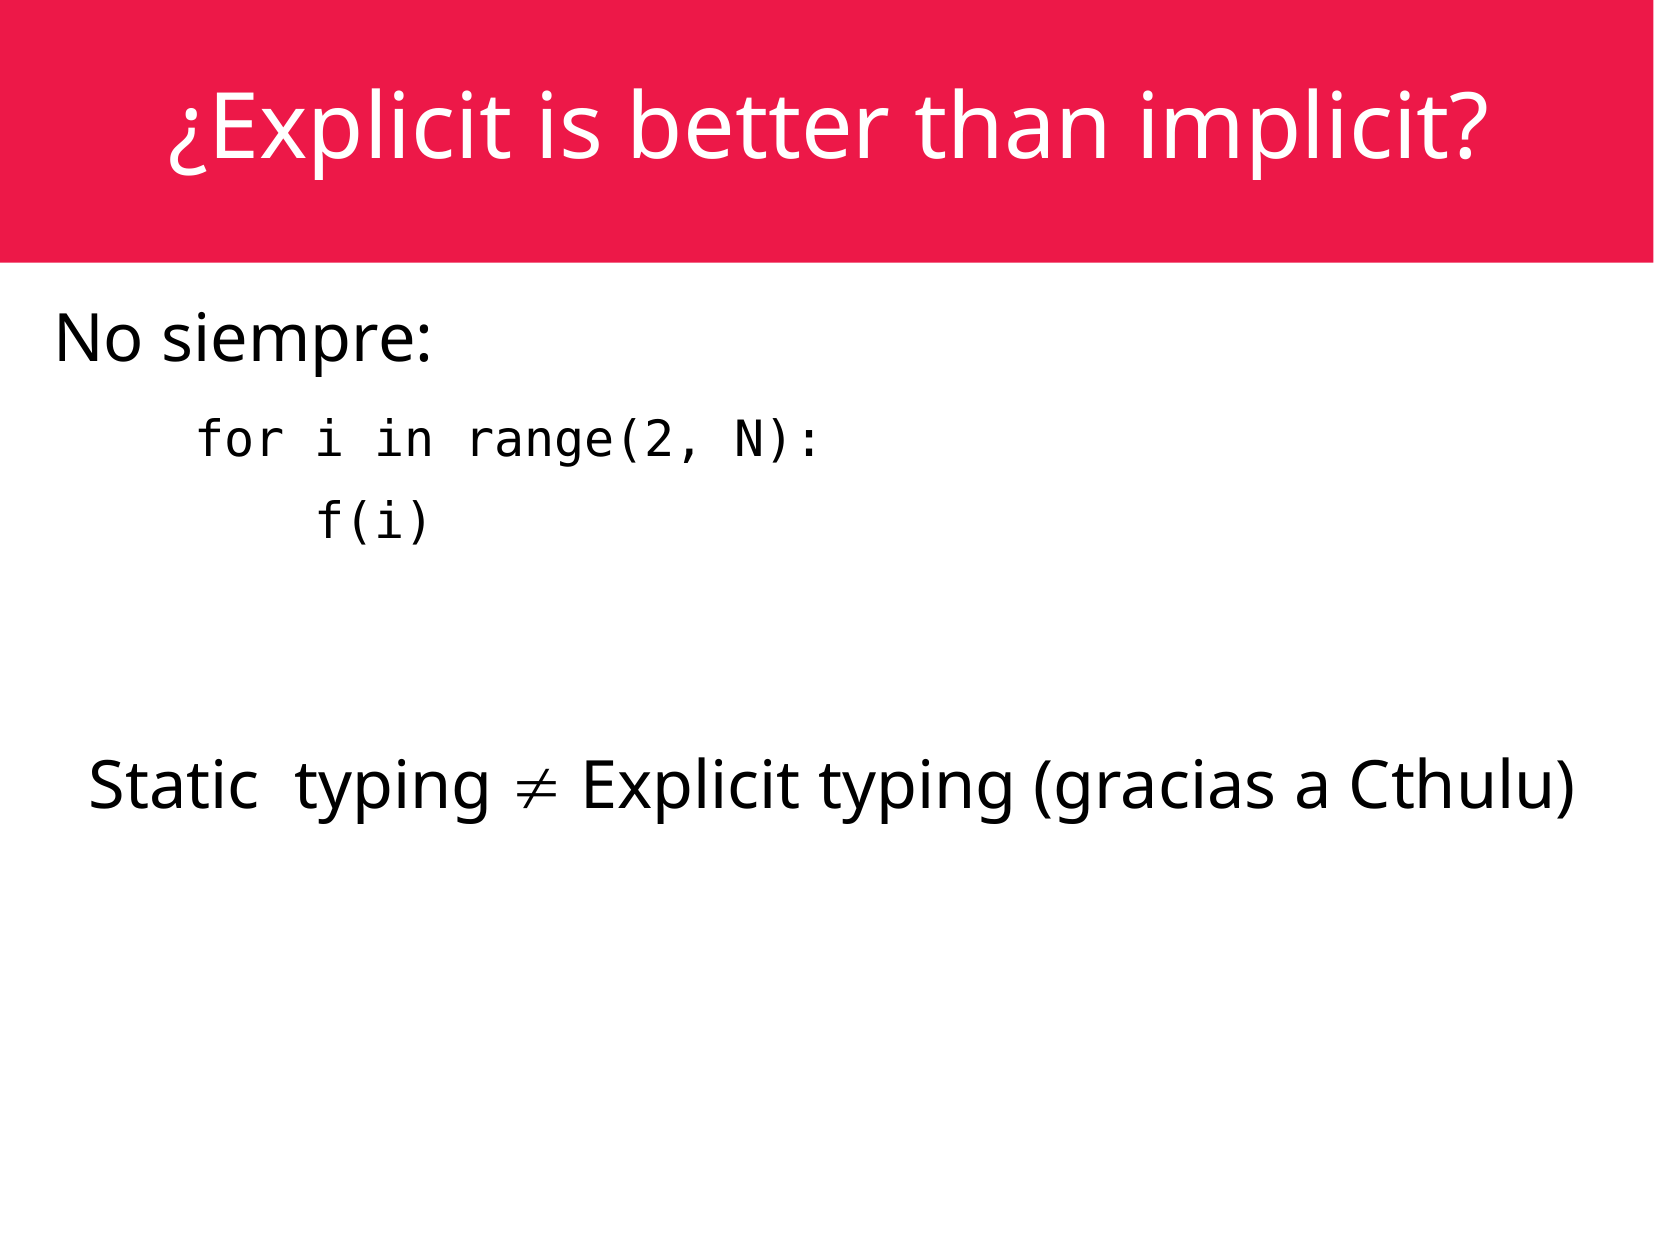

# ¿Explicit is better than implicit?
No siempre:
for i in range(2, N):
 f(i)
Static typing ≠ Explicit typing (gracias a Cthulu)